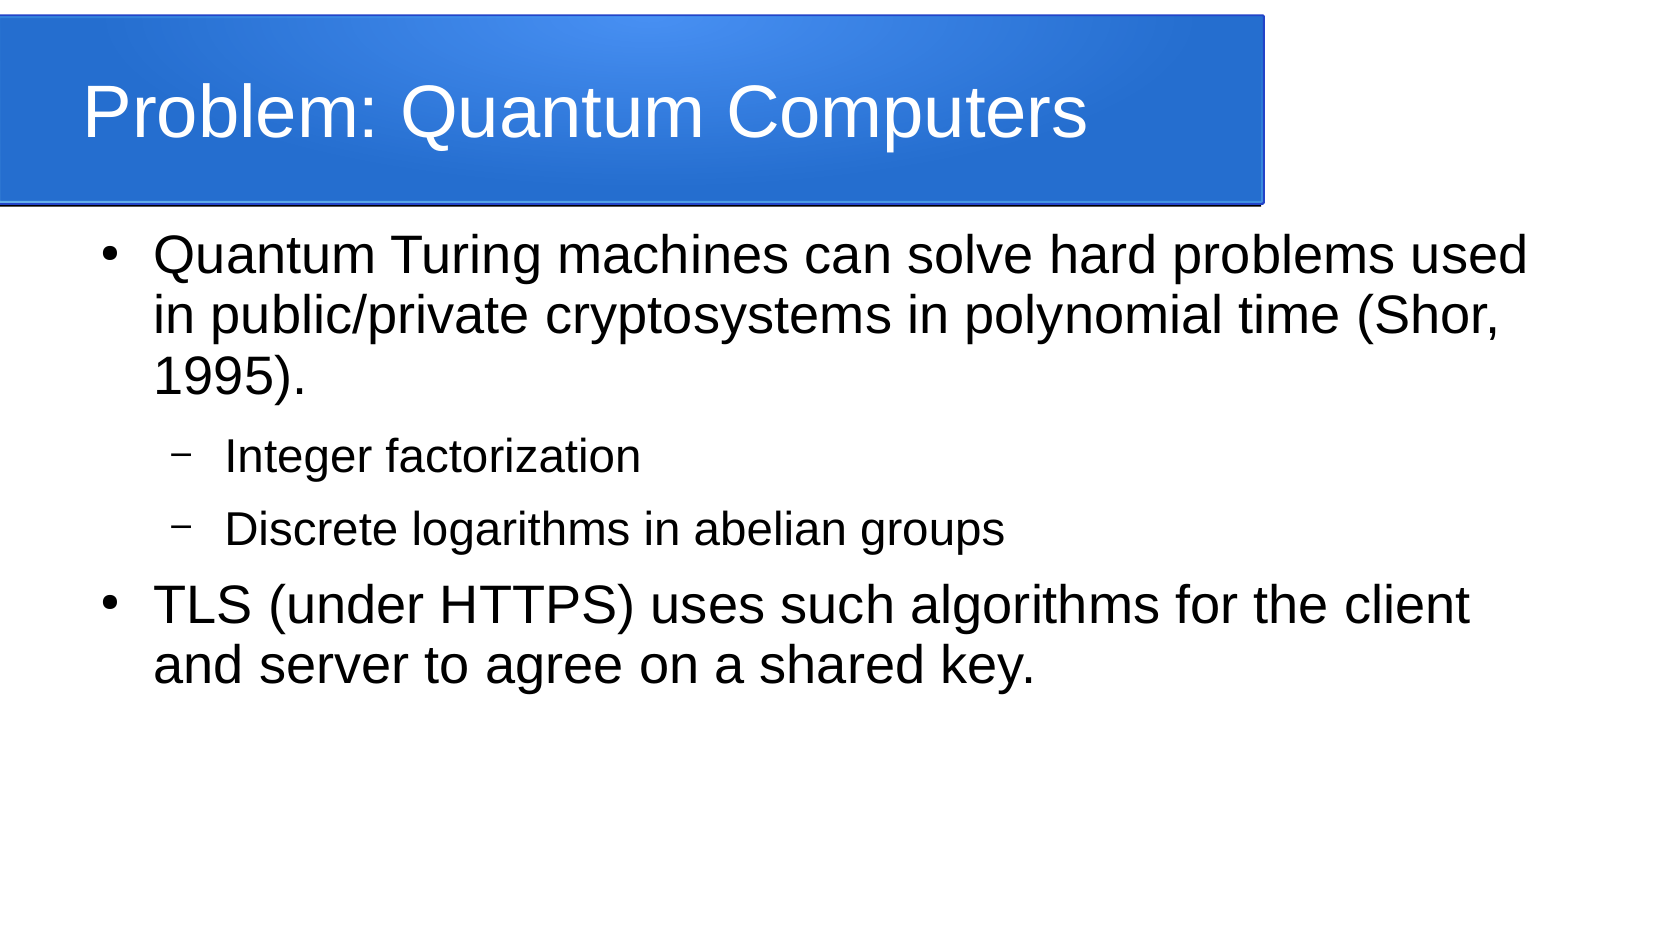

# Problem: Quantum Computers
Quantum Turing machines can solve hard problems used in public/private cryptosystems in polynomial time (Shor, 1995).
Integer factorization
Discrete logarithms in abelian groups
TLS (under HTTPS) uses such algorithms for the client and server to agree on a shared key.